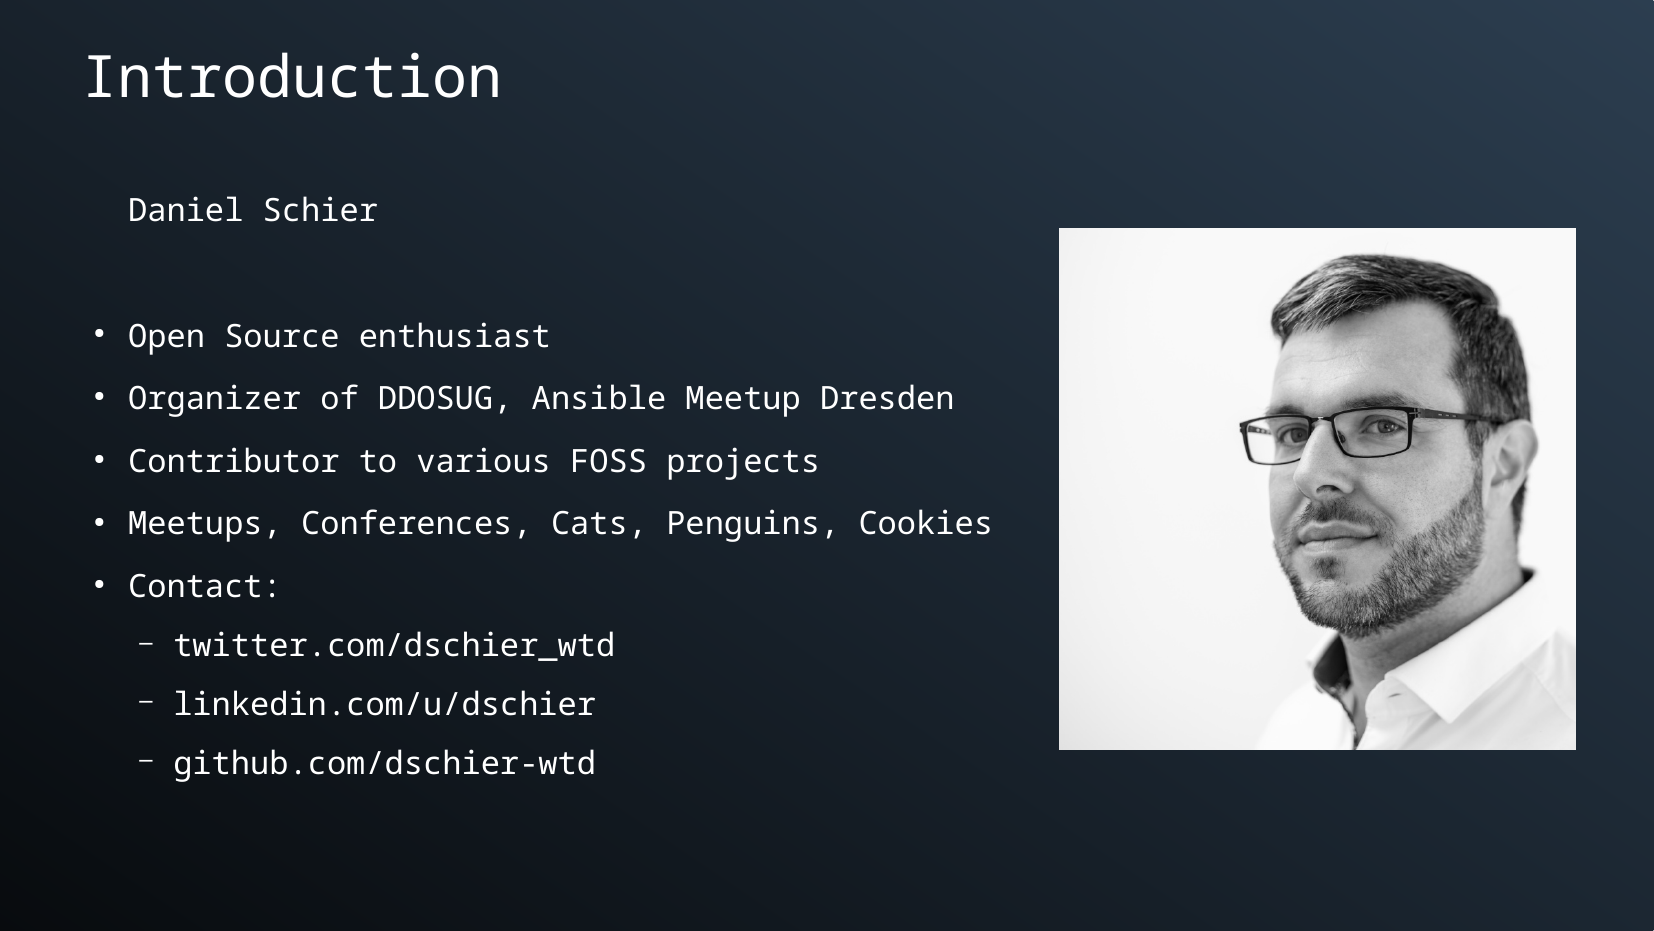

# Introduction
Daniel Schier
Open Source enthusiast
Organizer of DDOSUG, Ansible Meetup Dresden
Contributor to various FOSS projects
Meetups, Conferences, Cats, Penguins, Cookies
Contact:
twitter.com/dschier_wtd
linkedin.com/u/dschier
github.com/dschier-wtd